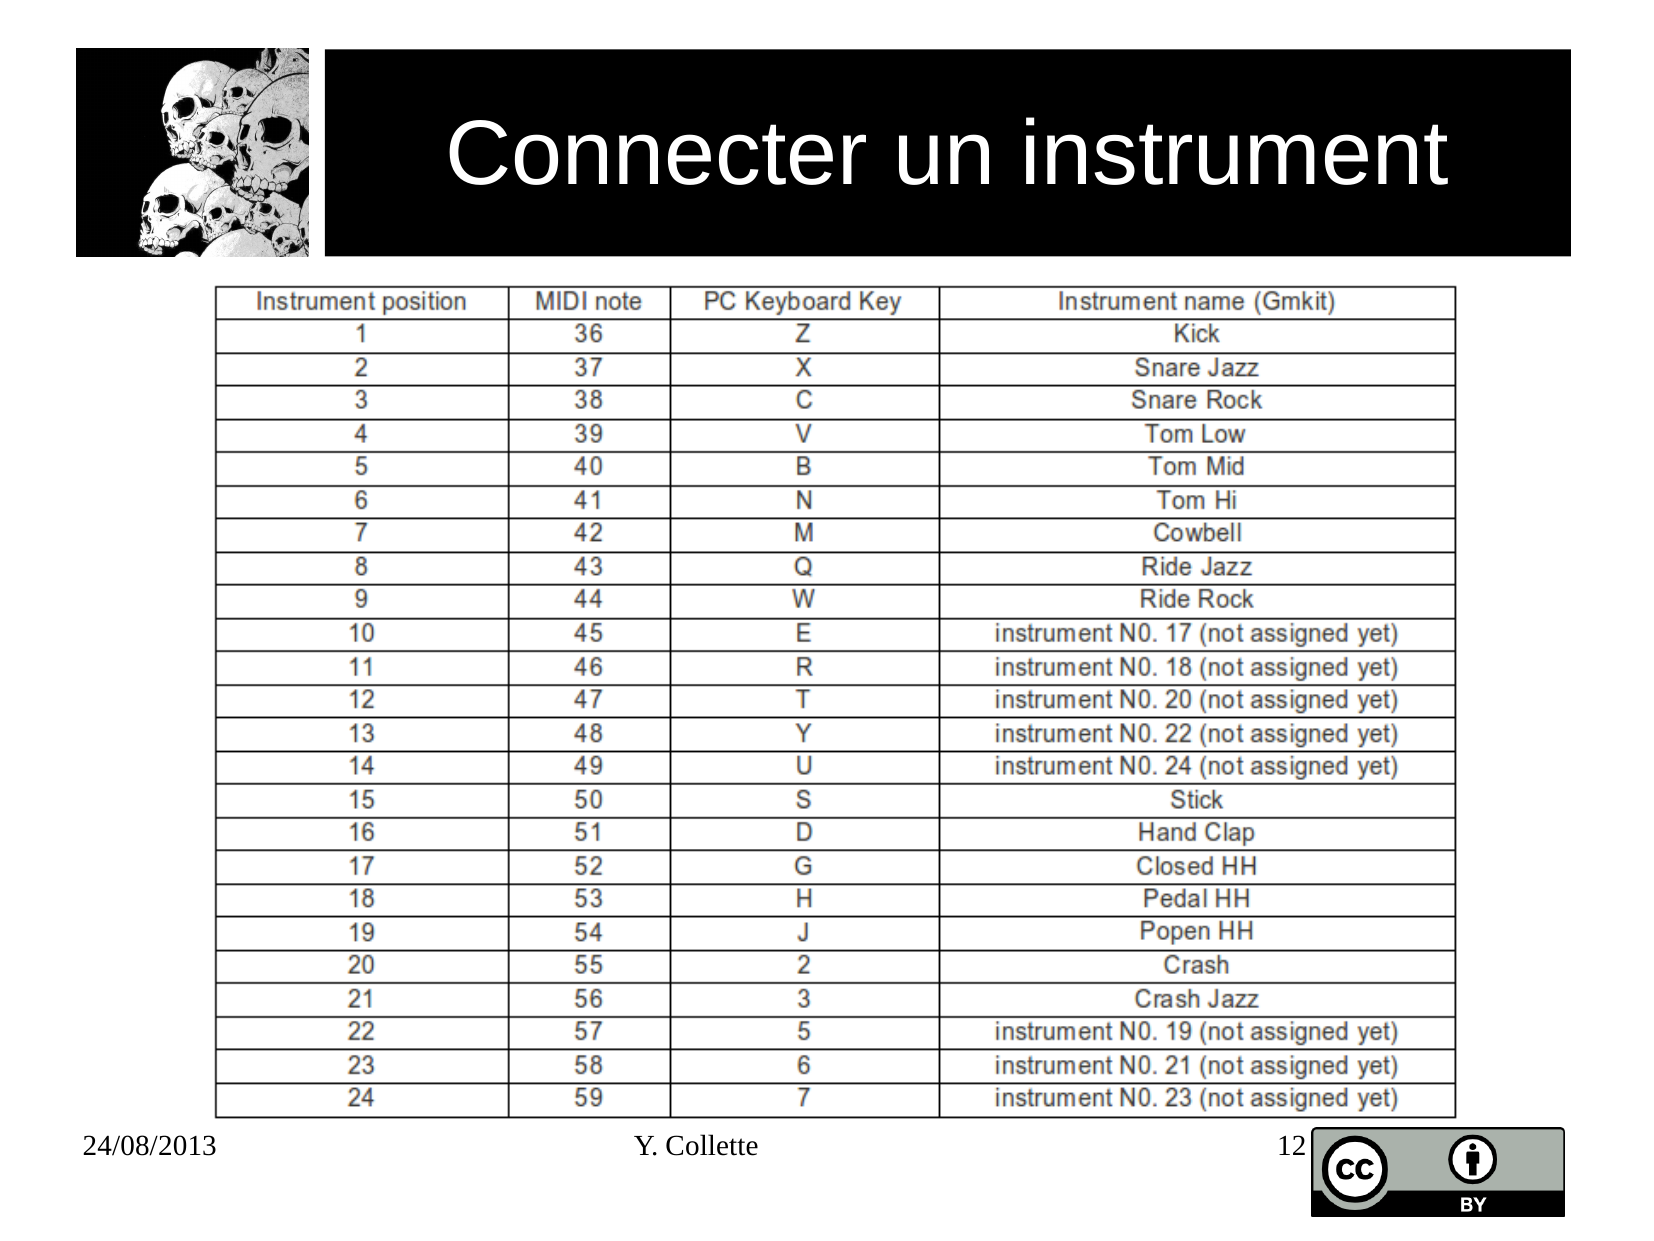

# Connecter un instrument
Y. Collette
12